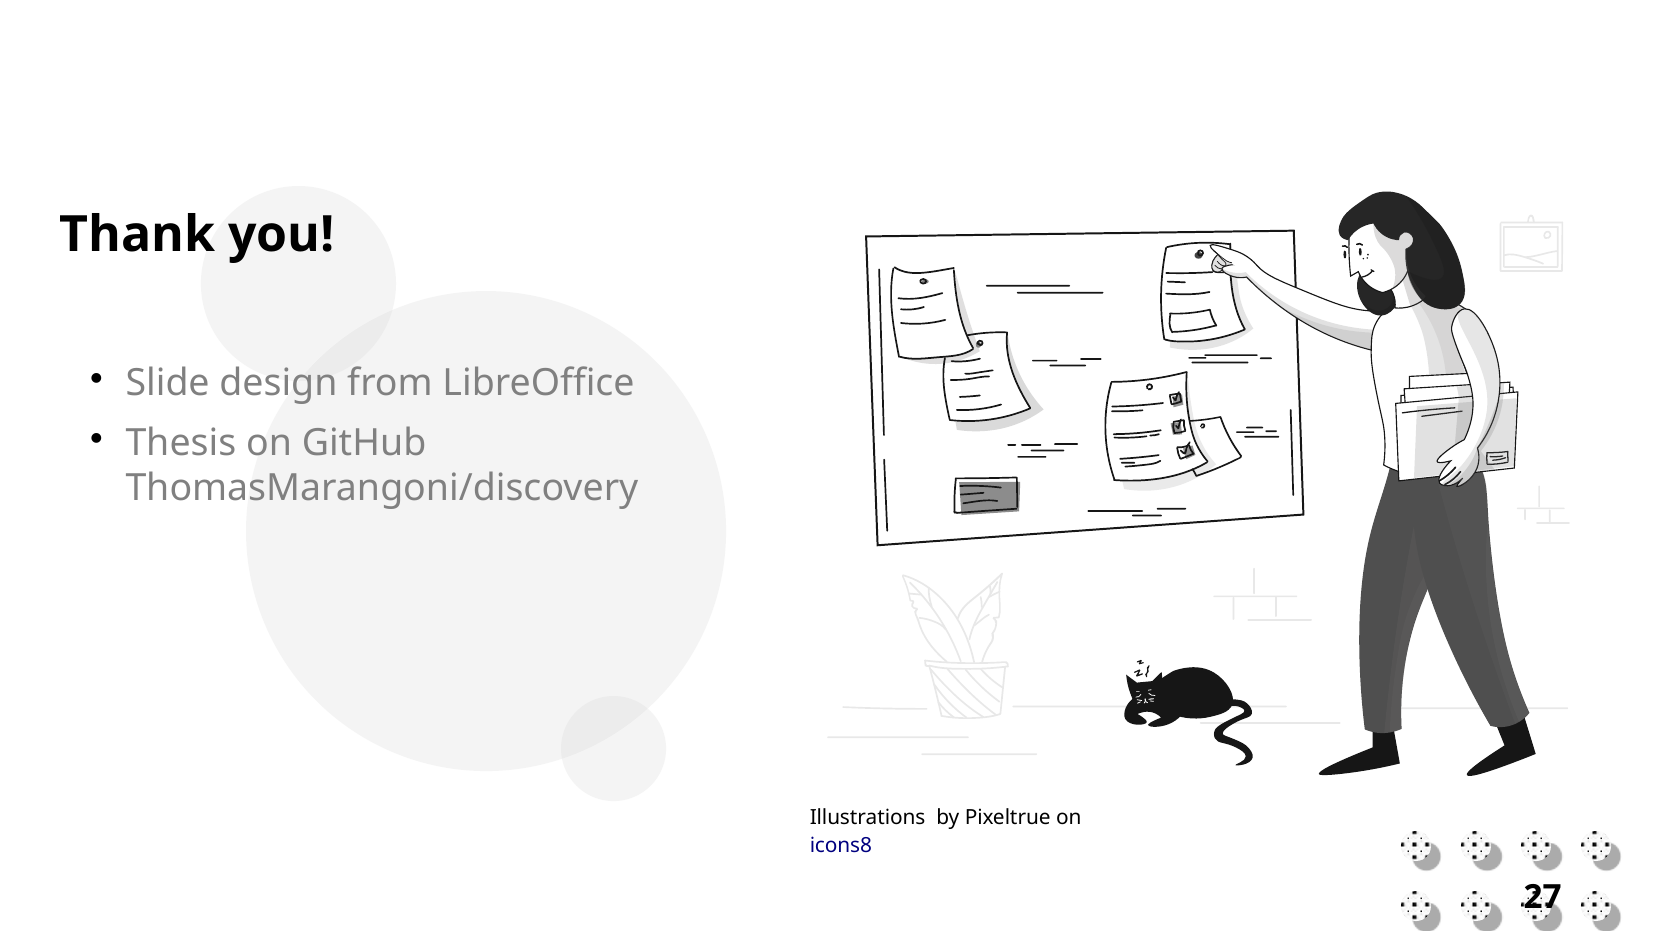

Thank you!
Slide design from LibreOffice
Thesis on GitHub
ThomasMarangoni/discovery